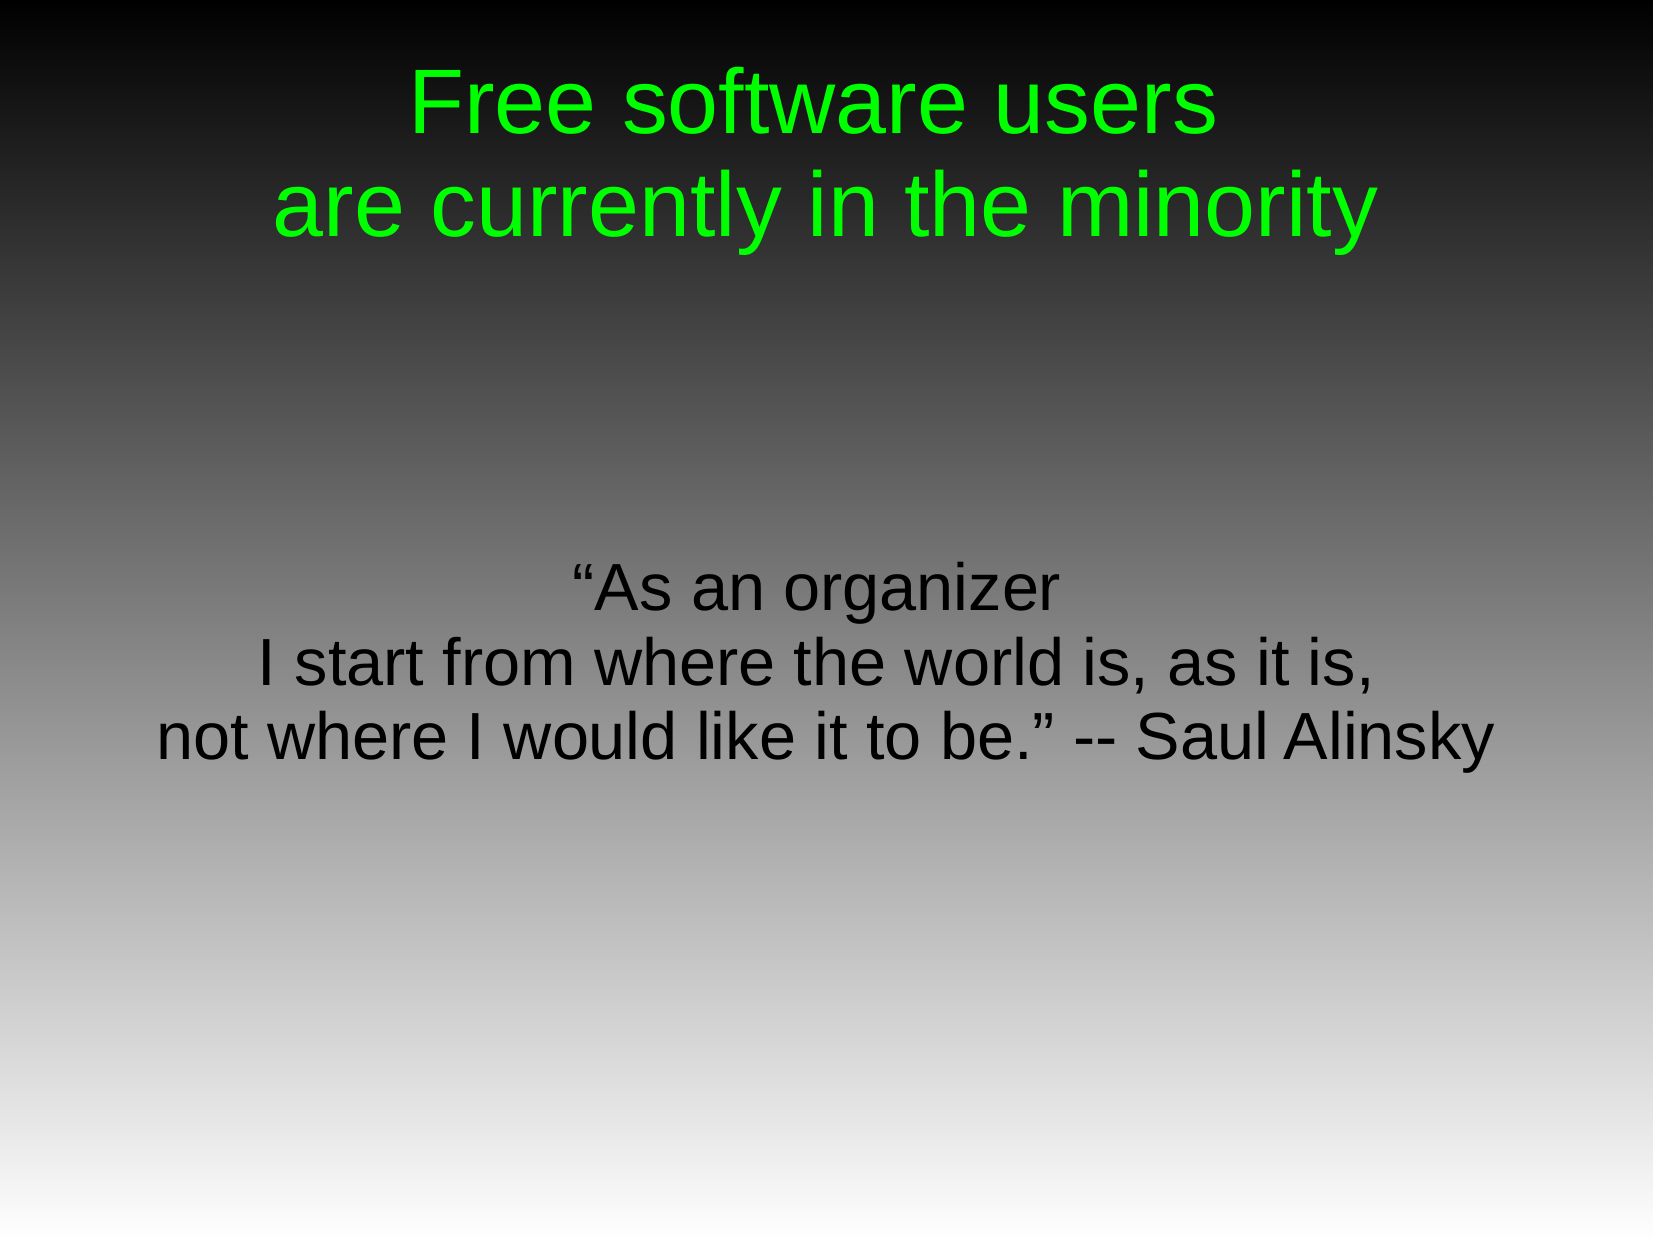

# Free software users are currently in the minority
“As an organizer
I start from where the world is, as it is,
not where I would like it to be.” -- Saul Alinsky